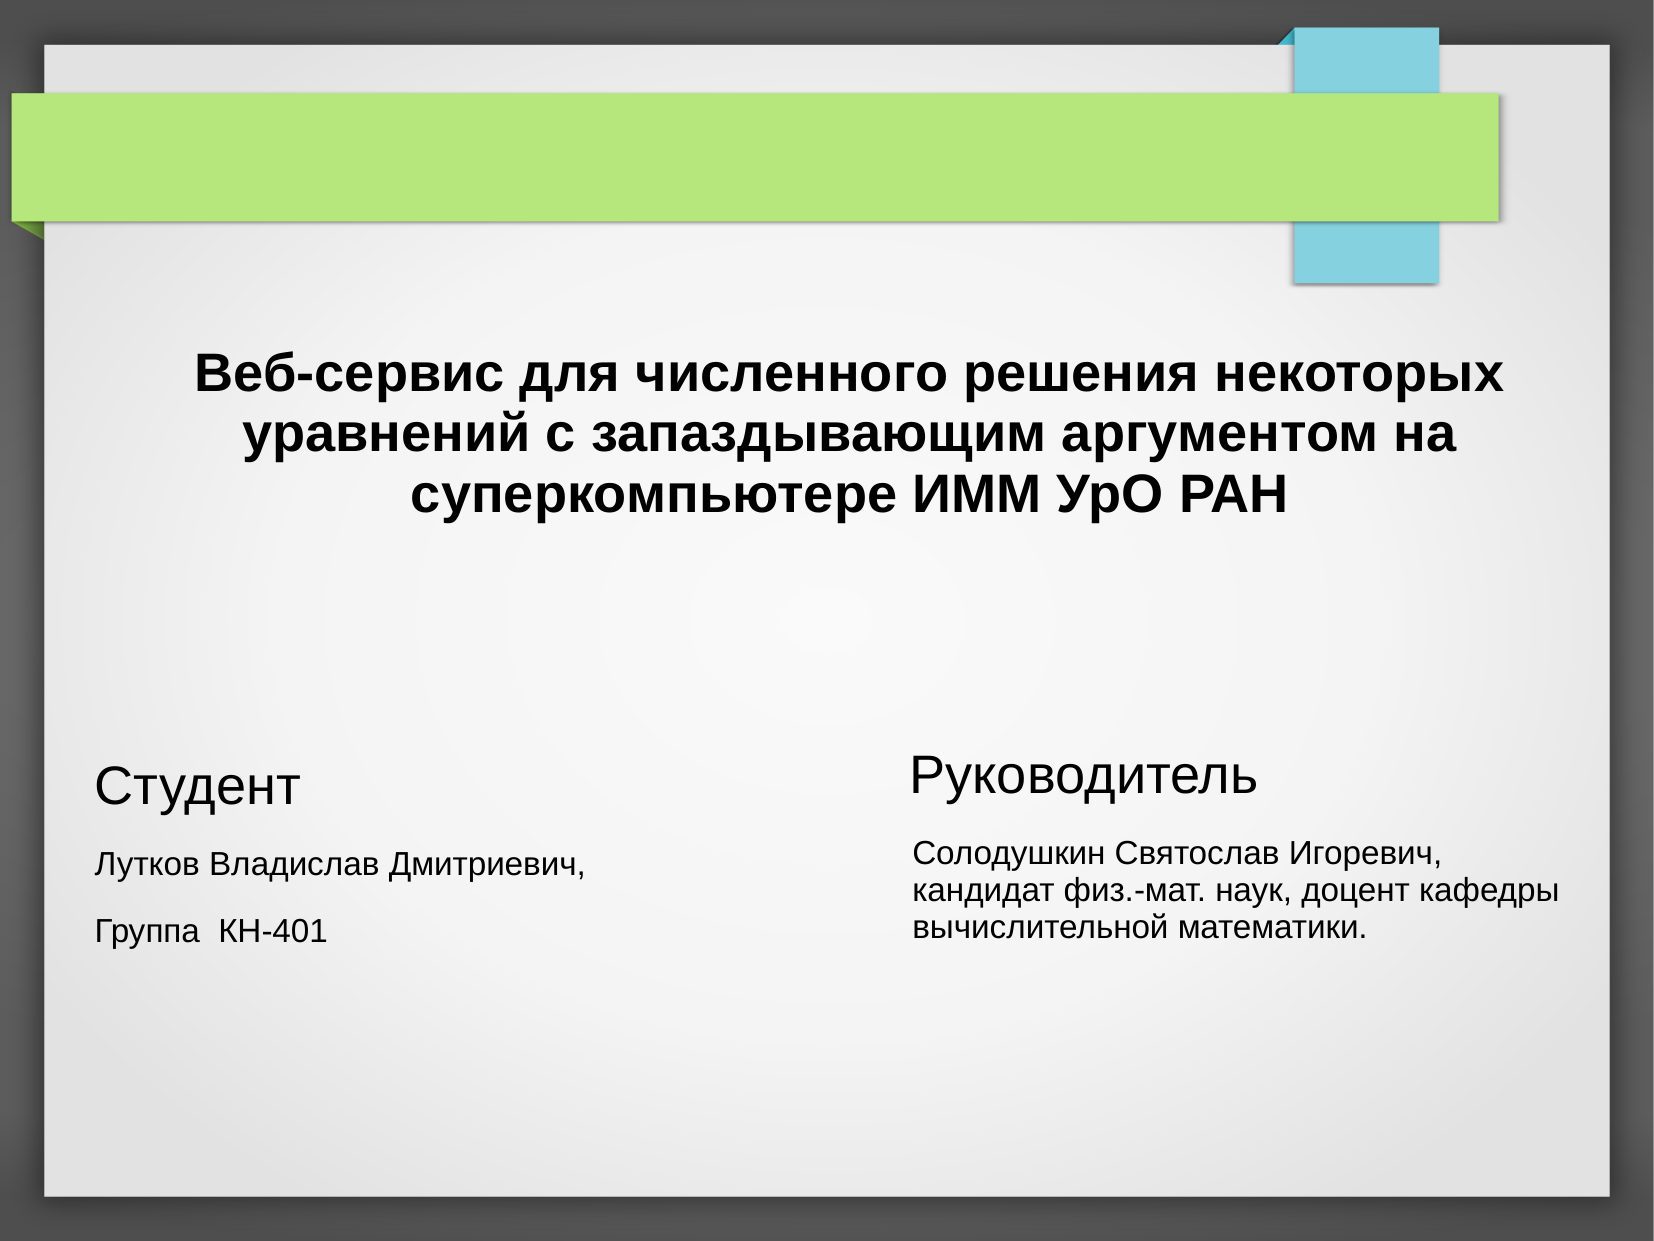

#
Веб-сервис для численного решения некоторых уравнений с запаздывающим аргументом на суперкомпьютере ИММ УрО РАН
Руководитель
Солодушкин Святослав Игоревич, кандидат физ.-мат. наук, доцент кафедры вычислительной математики.
Студент
Лутков Владислав Дмитриевич,
Группа КН-401